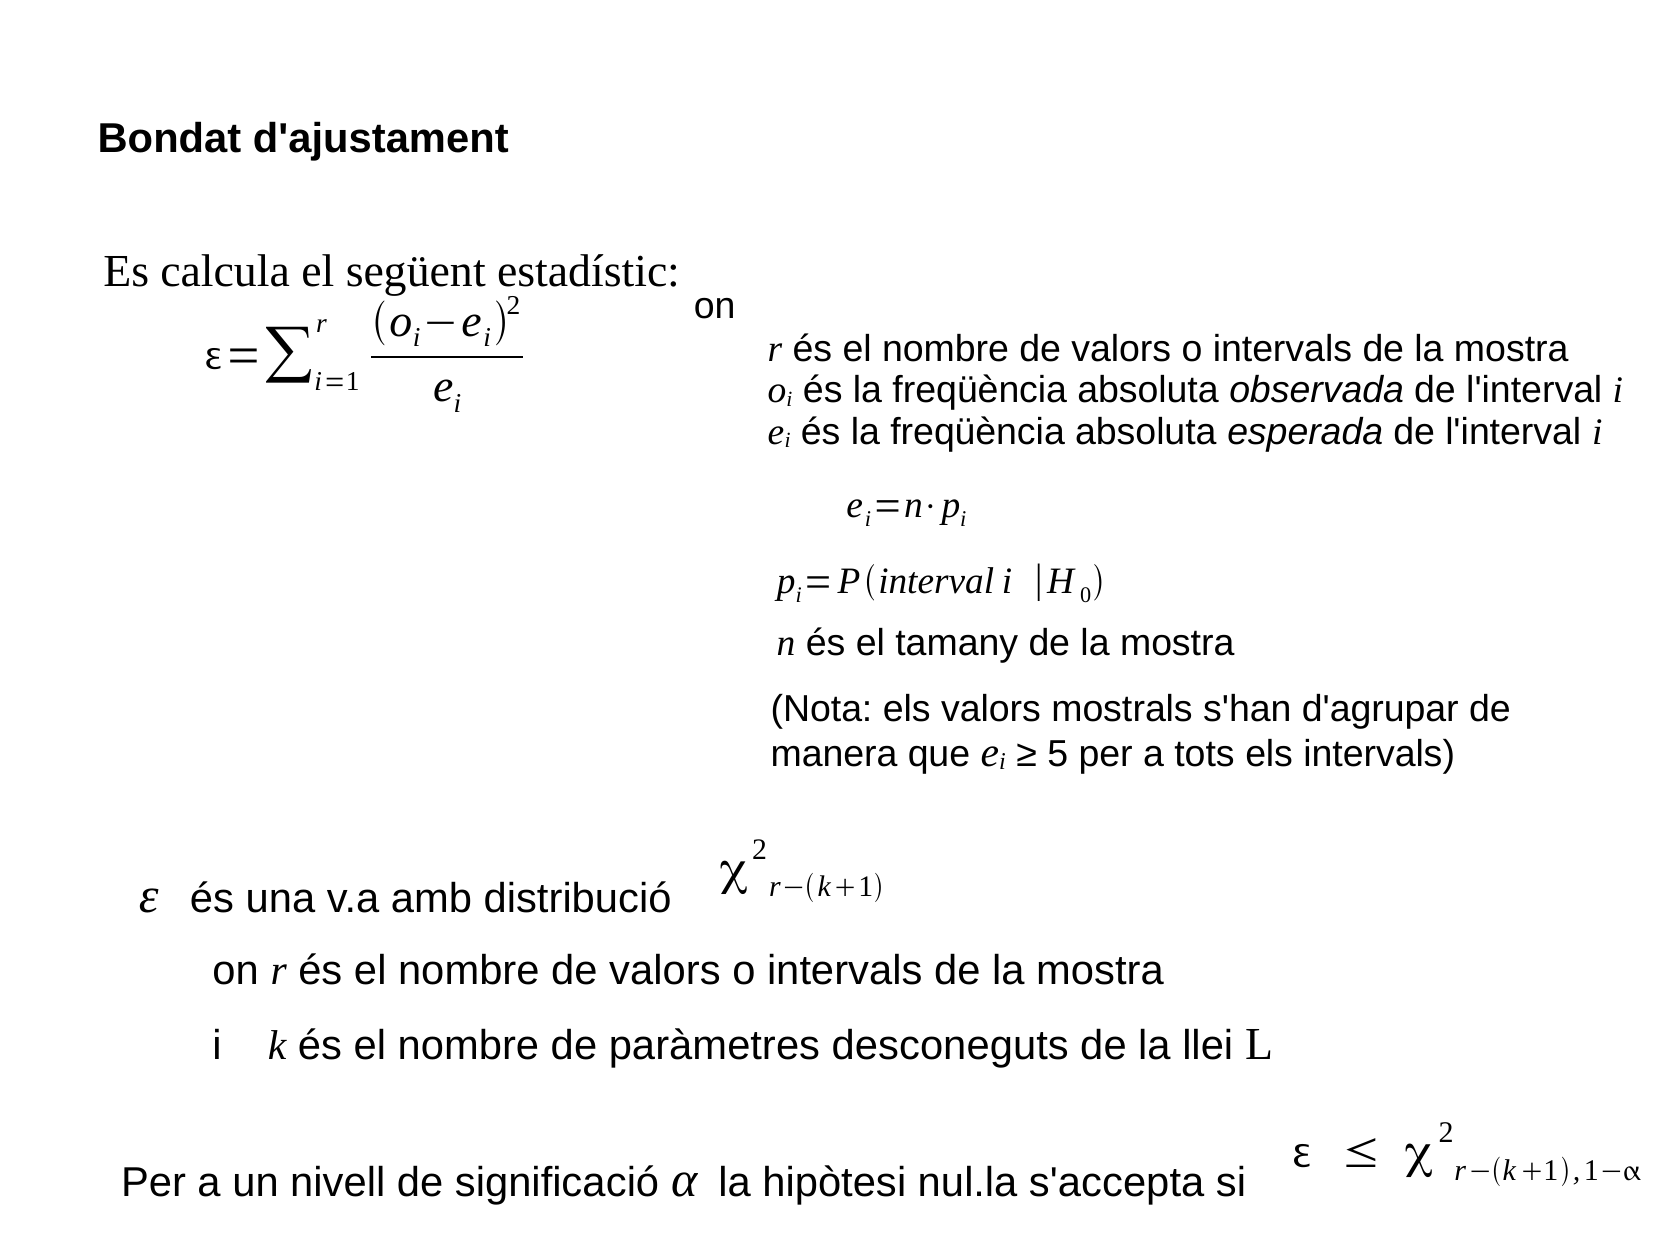

Bondat d'ajustament
Es calcula el següent estadístic:
on
	r és el nombre de valors o intervals de la mostra
	oi és la freqüència absoluta observada de l'interval i
	ei és la freqüència absoluta esperada de l'interval i
n és el tamany de la mostra
(Nota: els valors mostrals s'han d'agrupar de manera que ei ≥ 5 per a tots els intervals)
ε és una v.a amb distribució
	on r és el nombre de valors o intervals de la mostra
	i k és el nombre de paràmetres desconeguts de la llei L
Per a un nivell de significació α la hipòtesi nul.la s'accepta si